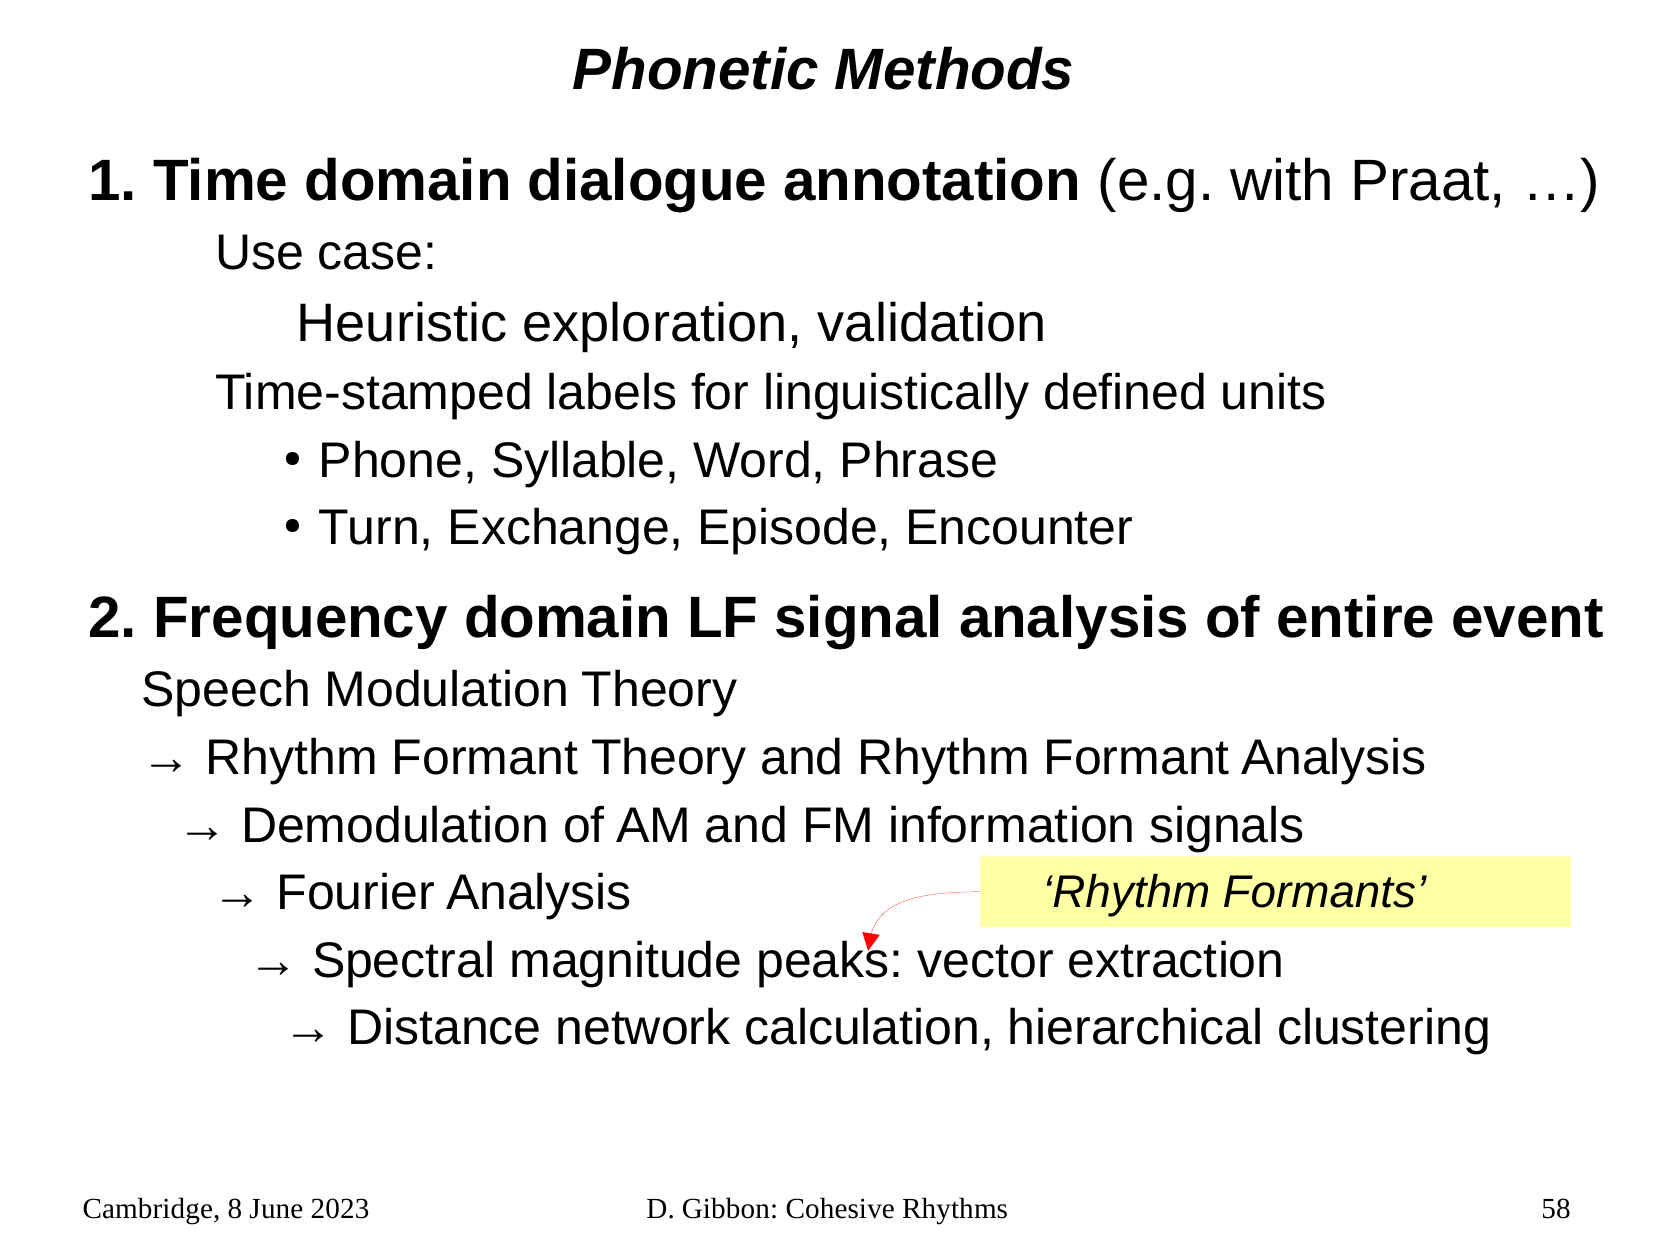

# Phonetic Methods
Time domain dialogue annotation (e.g. with Praat, …)
Use case:
Heuristic exploration, validation
Time-stamped labels for linguistically defined units
Phone, Syllable, Word, Phrase
Turn, Exchange, Episode, Encounter
Frequency domain LF signal analysis of entire event
Speech Modulation Theory
→ Rhythm Formant Theory and Rhythm Formant Analysis
→ Demodulation of AM and FM information signals
→ Fourier Analysis
→ Spectral magnitude peaks: vector extraction
→ Distance network calculation, hierarchical clustering
‘Rhythm Formants’
Cambridge, 8 June 2023
D. Gibbon: Cohesive Rhythms
58